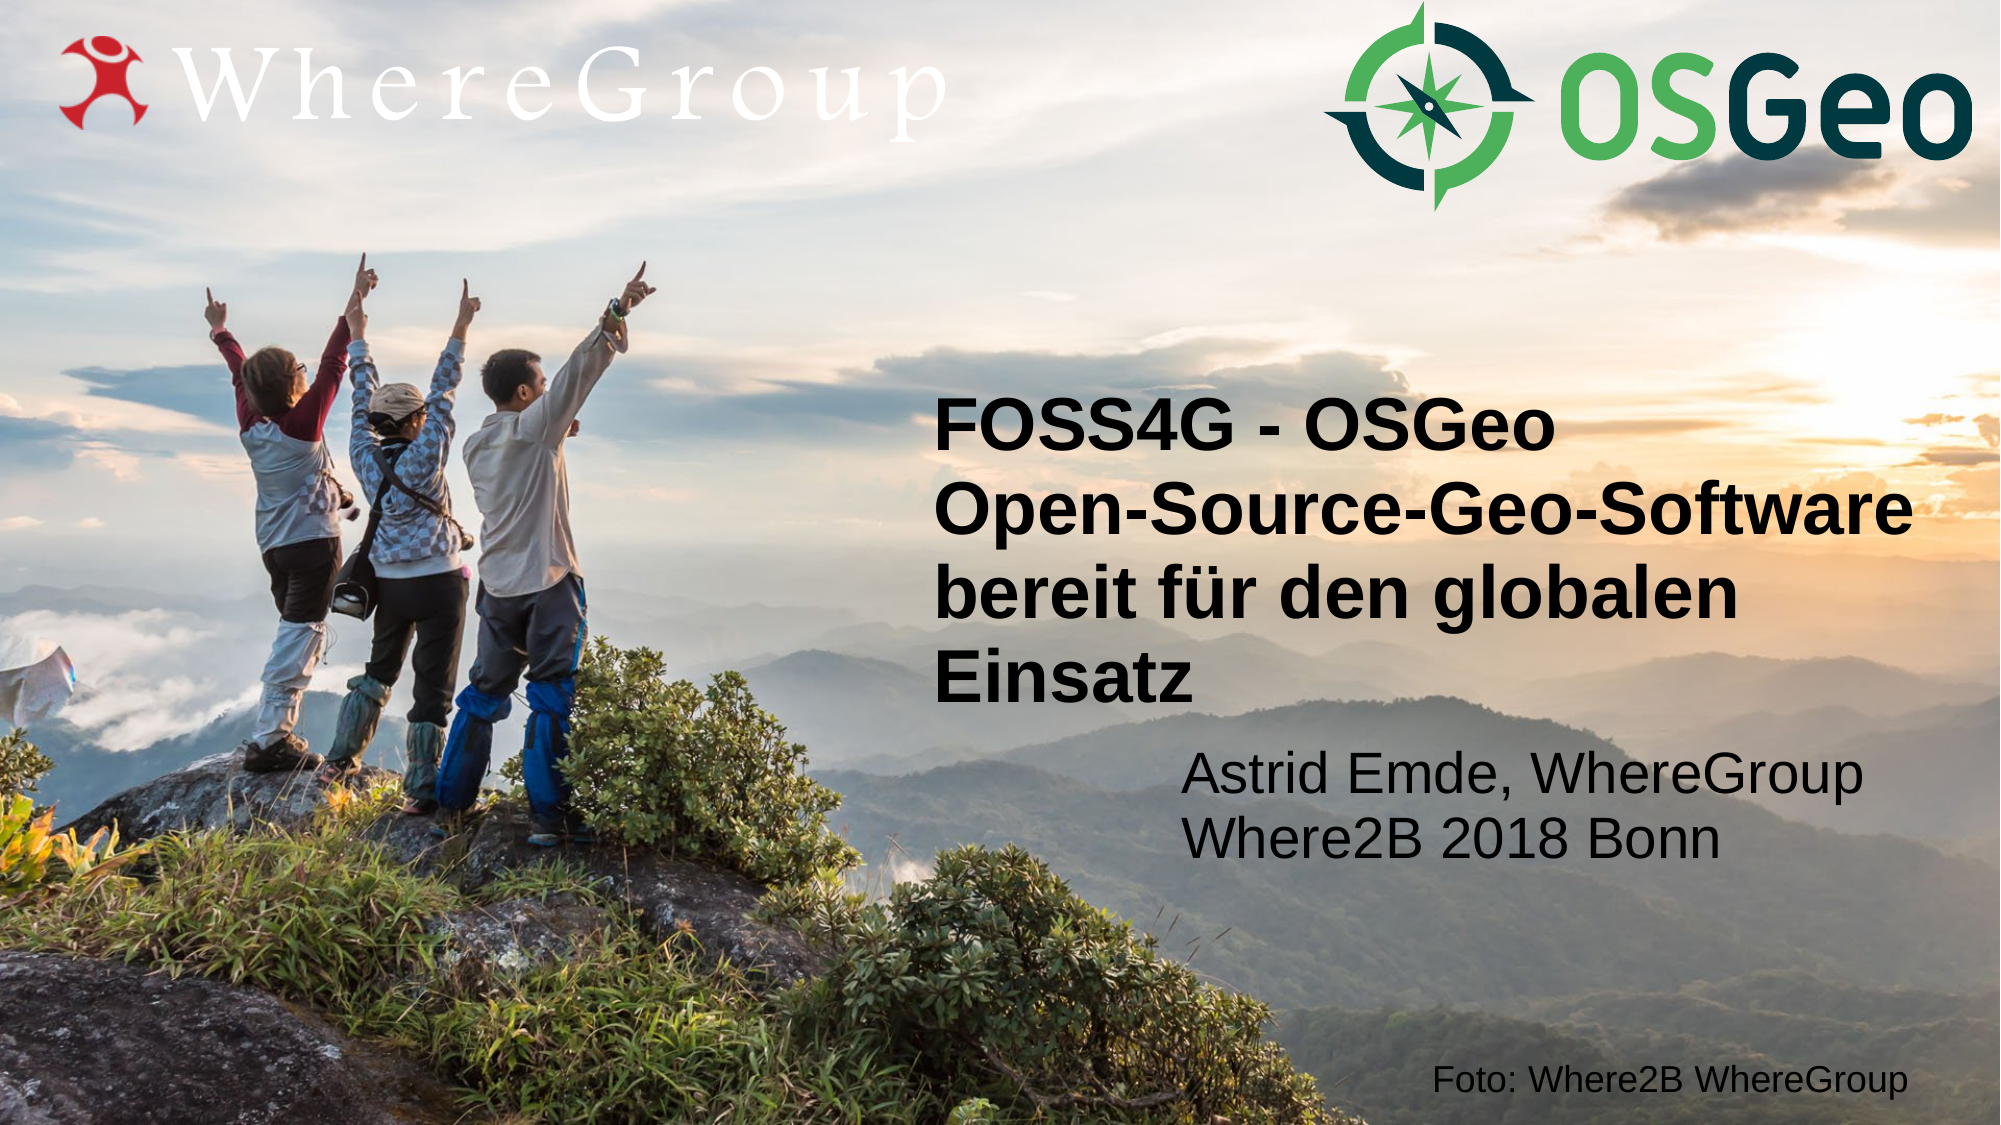

# FOSS4G - OSGeo Open-Source-Geo-Software bereit für den globalen Einsatz
Astrid Emde, WhereGroup
Where2B 2018 Bonn
Foto: Where2B WhereGroup